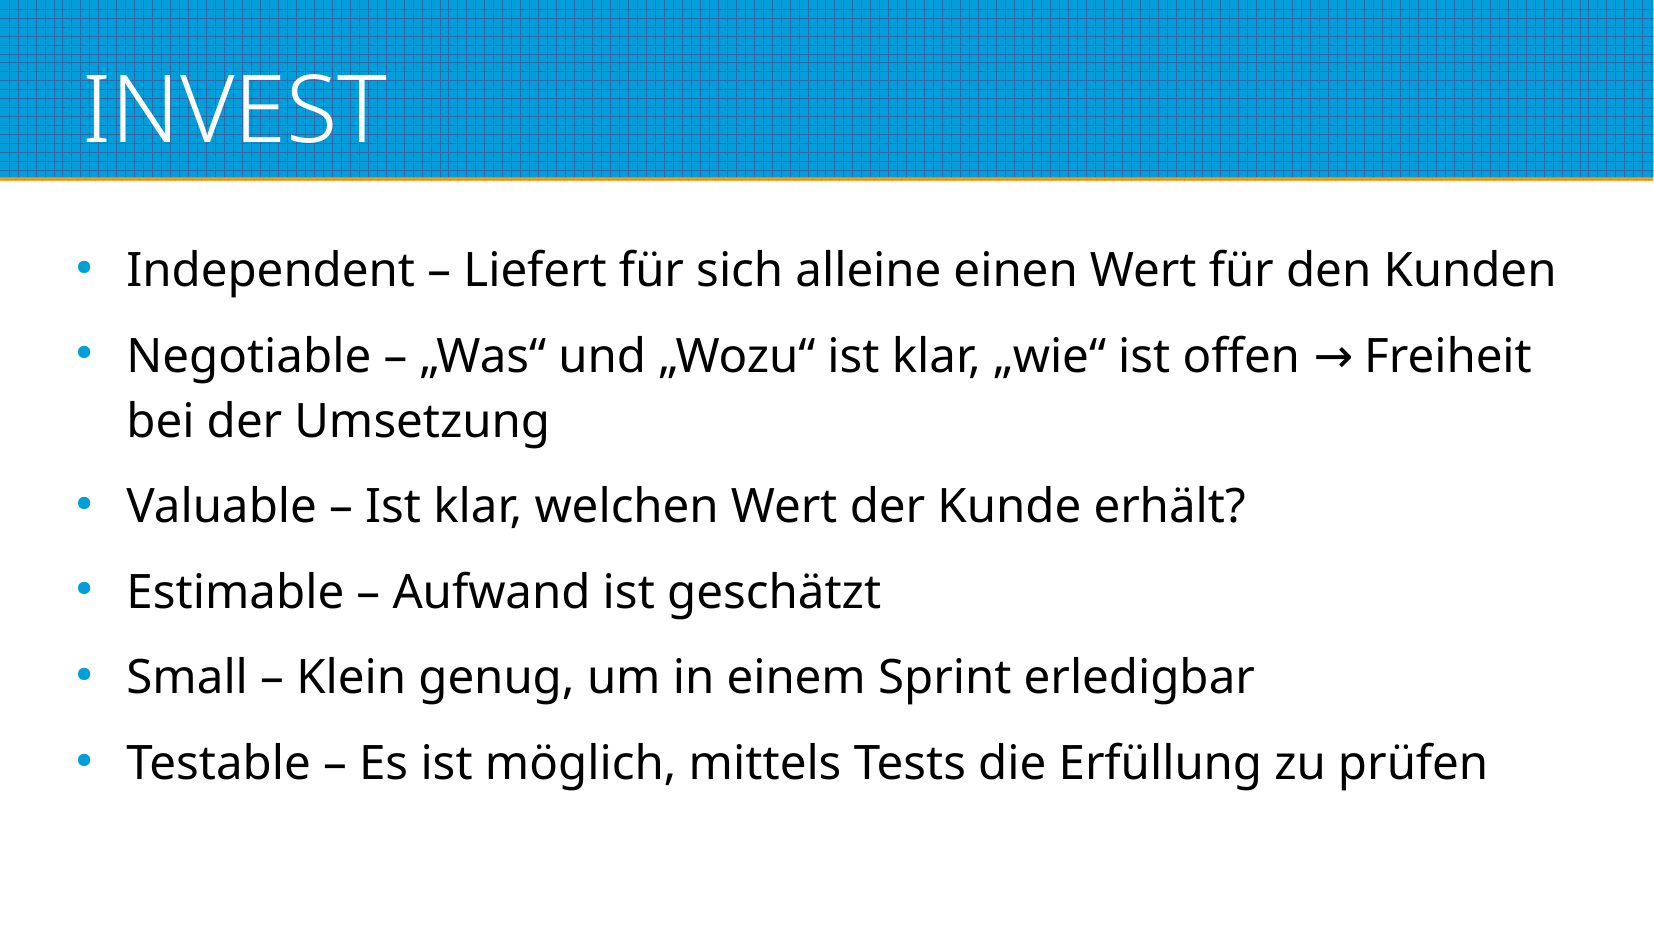

# INVEST
Independent – Liefert für sich alleine einen Wert für den Kunden
Negotiable – „Was“ und „Wozu“ ist klar, „wie“ ist offen → Freiheit bei der Umsetzung
Valuable – Ist klar, welchen Wert der Kunde erhält?
Estimable – Aufwand ist geschätzt
Small – Klein genug, um in einem Sprint erledigbar
Testable – Es ist möglich, mittels Tests die Erfüllung zu prüfen